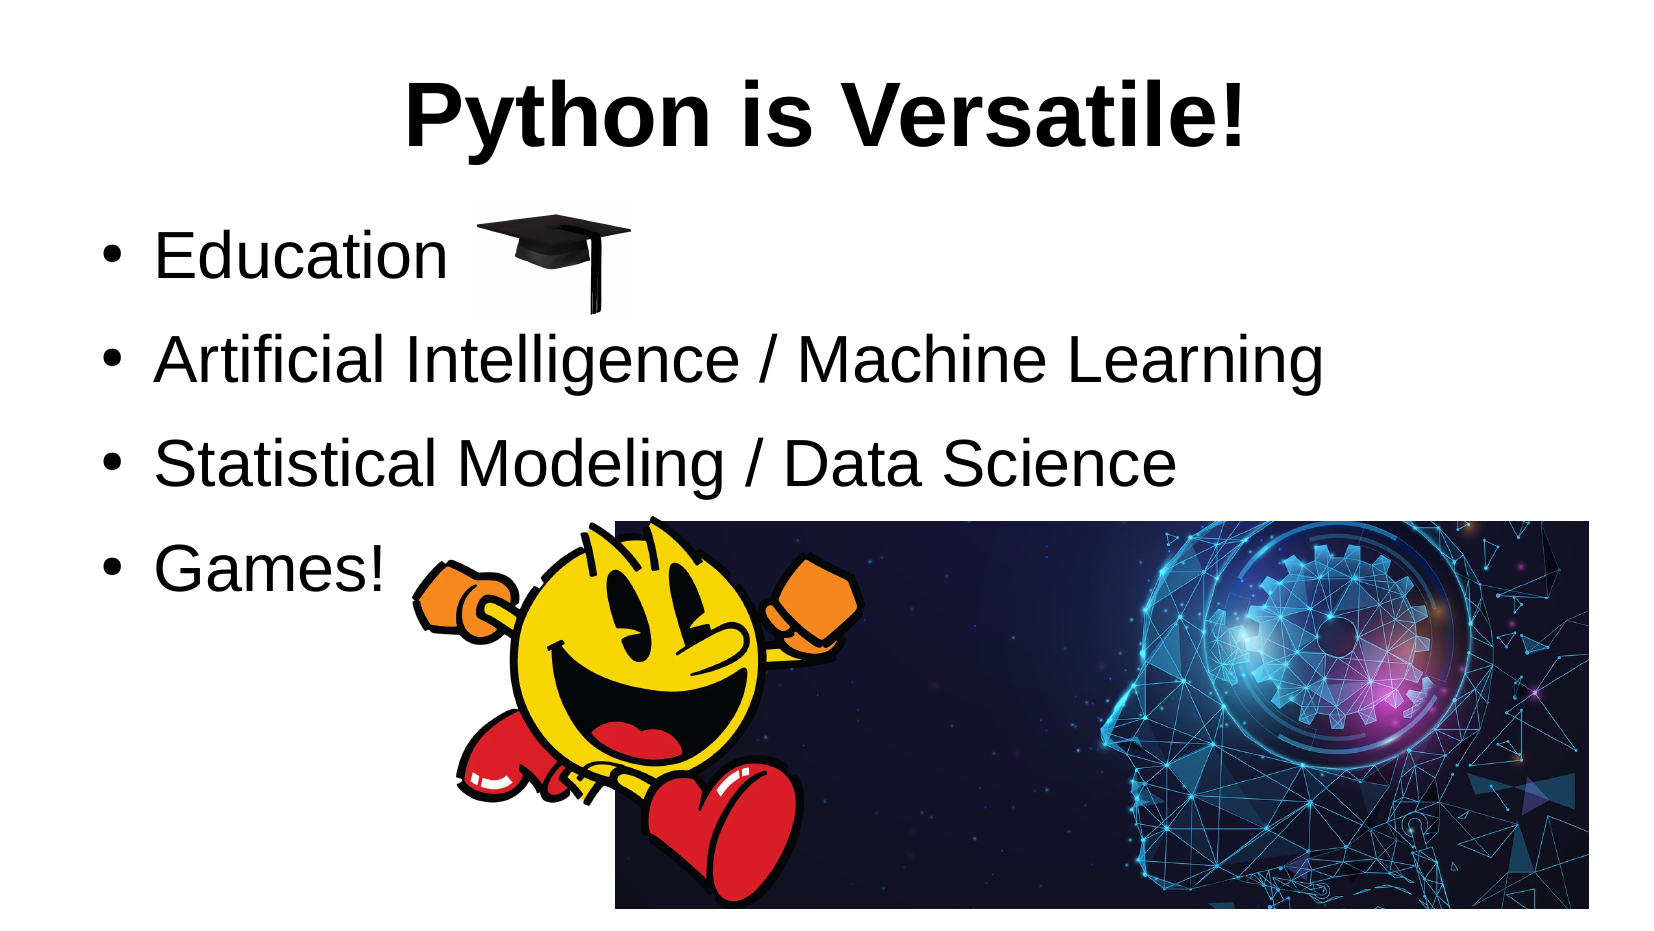

# Python is Versatile!
Education
Artificial Intelligence / Machine Learning
Statistical Modeling / Data Science
Games!